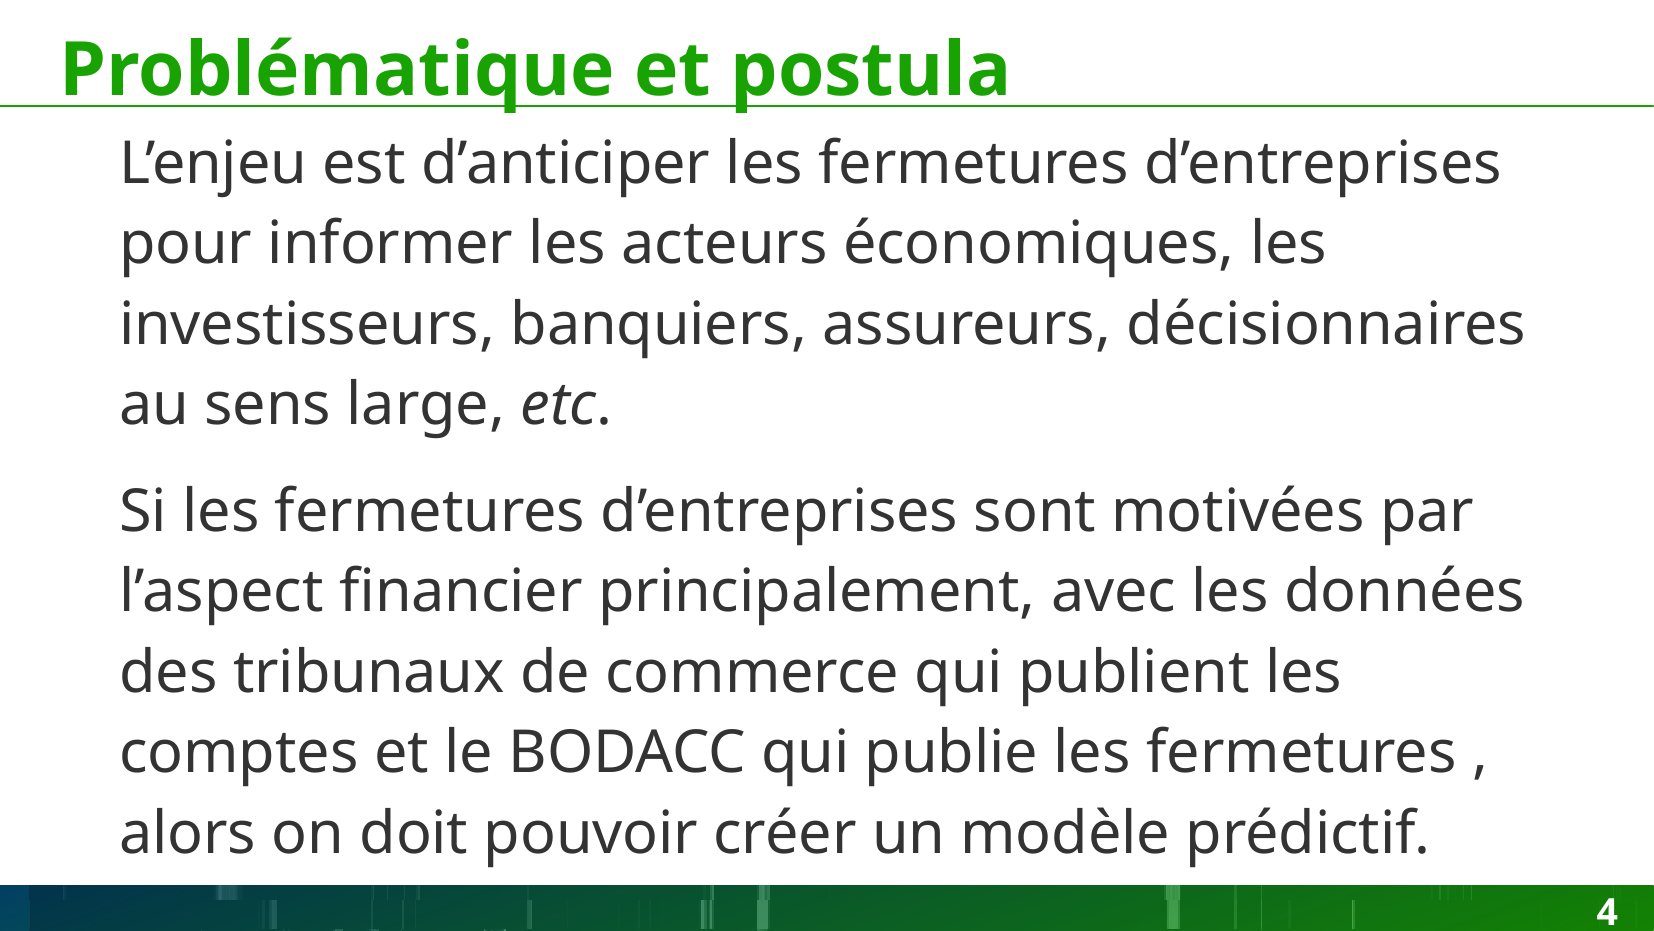

# Problématique et postula
L’enjeu est d’anticiper les fermetures d’entreprises pour informer les acteurs économiques, les investisseurs, banquiers, assureurs, décisionnaires au sens large, etc.
Si les fermetures d’entreprises sont motivées par l’aspect financier principalement, avec les données des tribunaux de commerce qui publient les comptes et le BODACC qui publie les fermetures , alors on doit pouvoir créer un modèle prédictif.
4